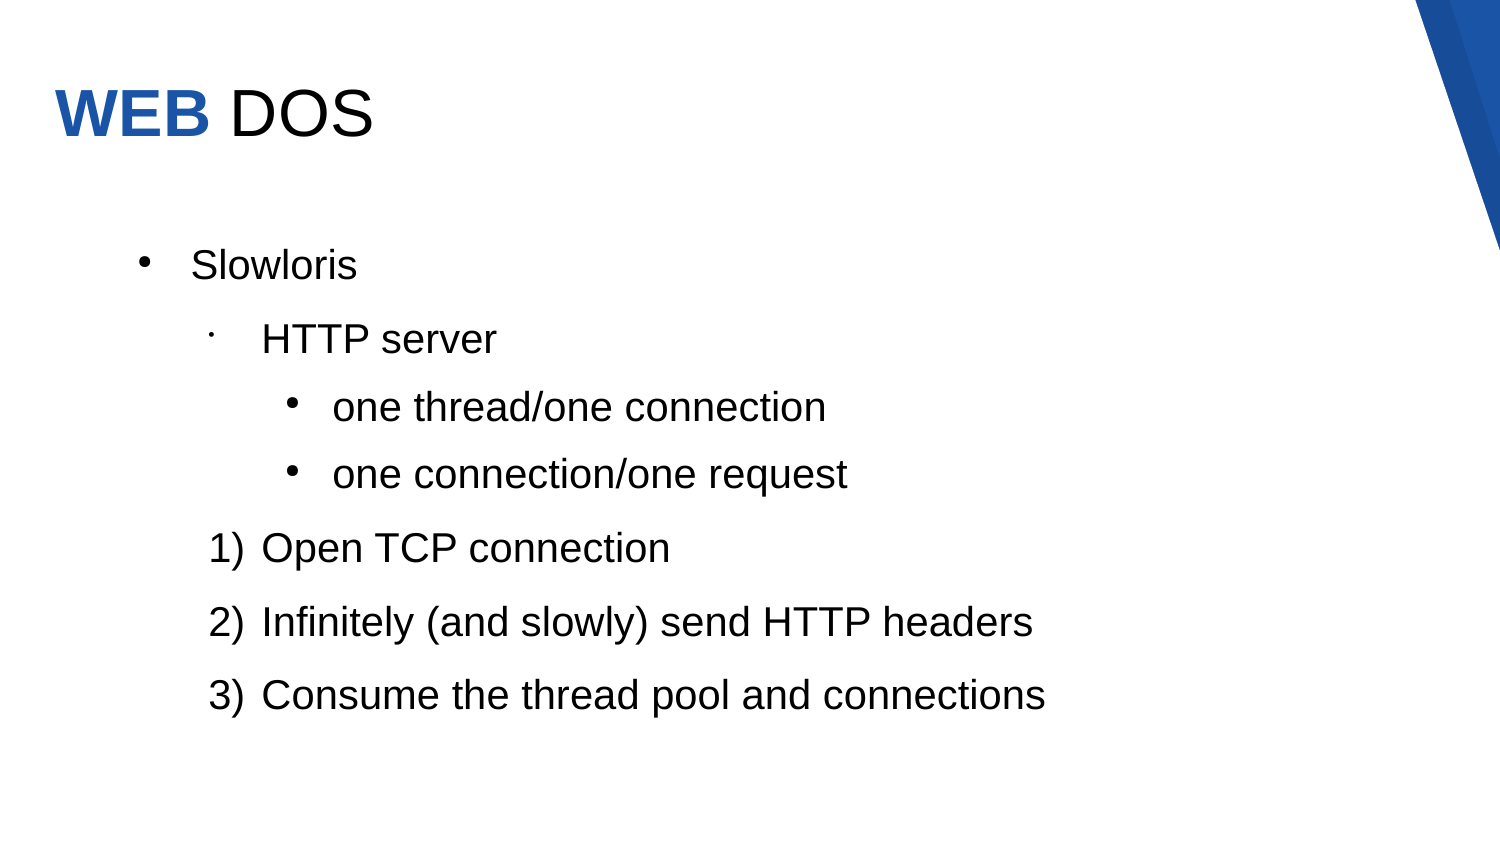

# Slowloris
HTTP server
one thread/one connection
one connection/one request
Open TCP connection
Infinitely (and slowly) send HTTP headers
Consume the thread pool and connections
WEB DOS